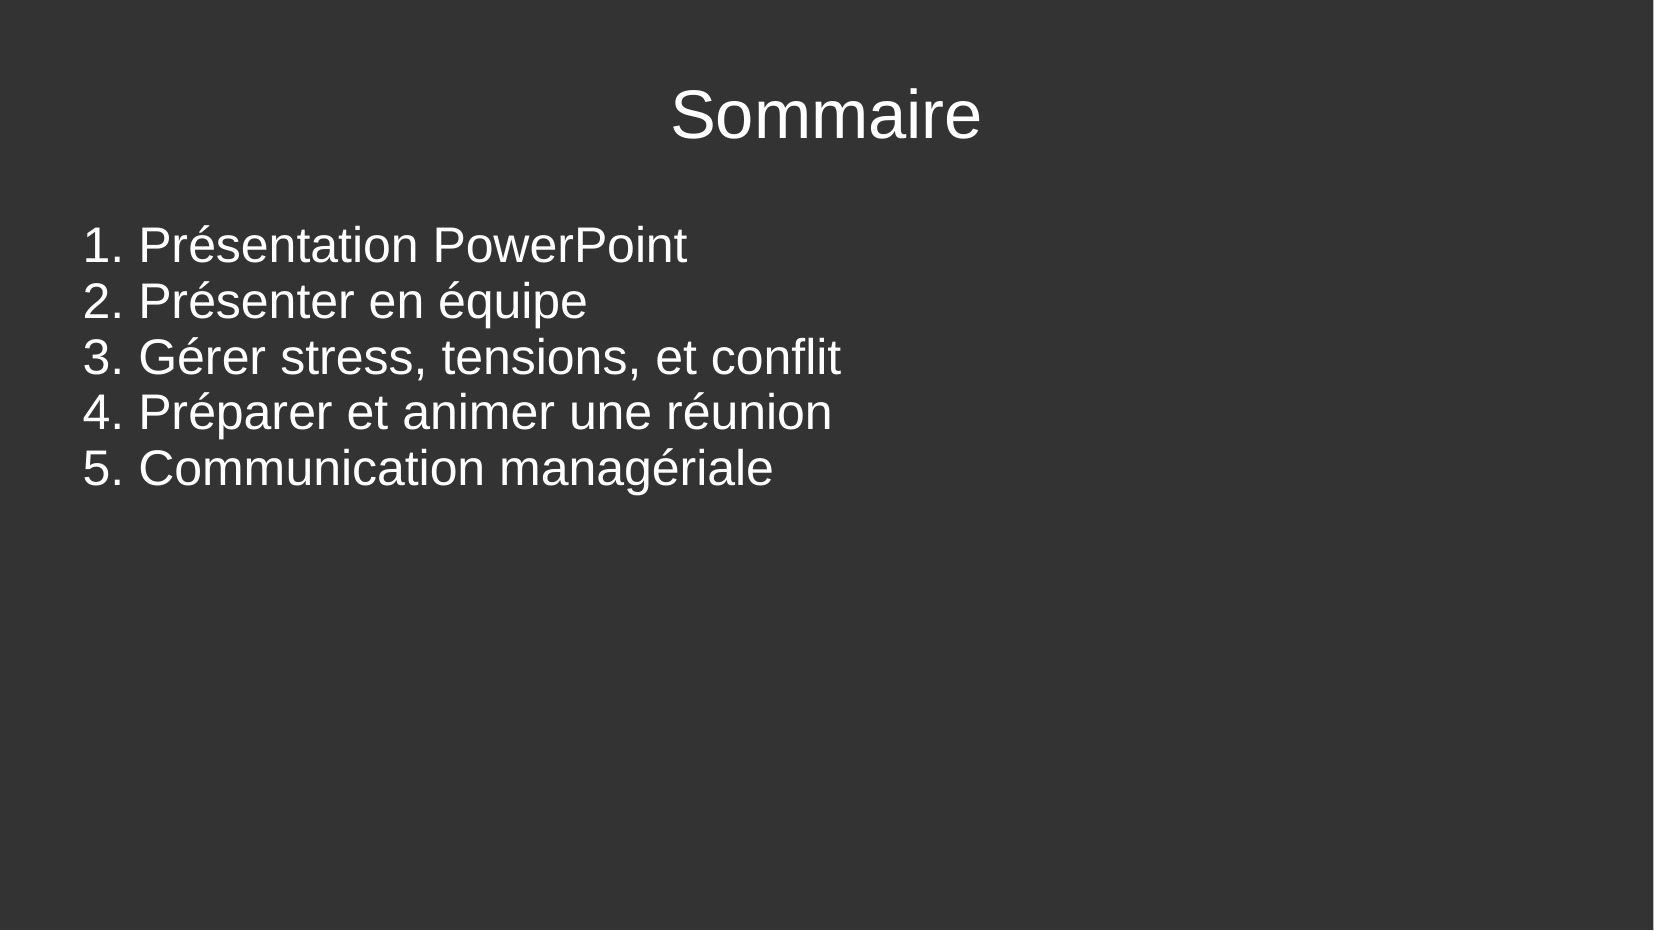

# Sommaire
 Présentation PowerPoint
 Présenter en équipe
 Gérer stress, tensions, et conflit
 Préparer et animer une réunion
 Communication managériale